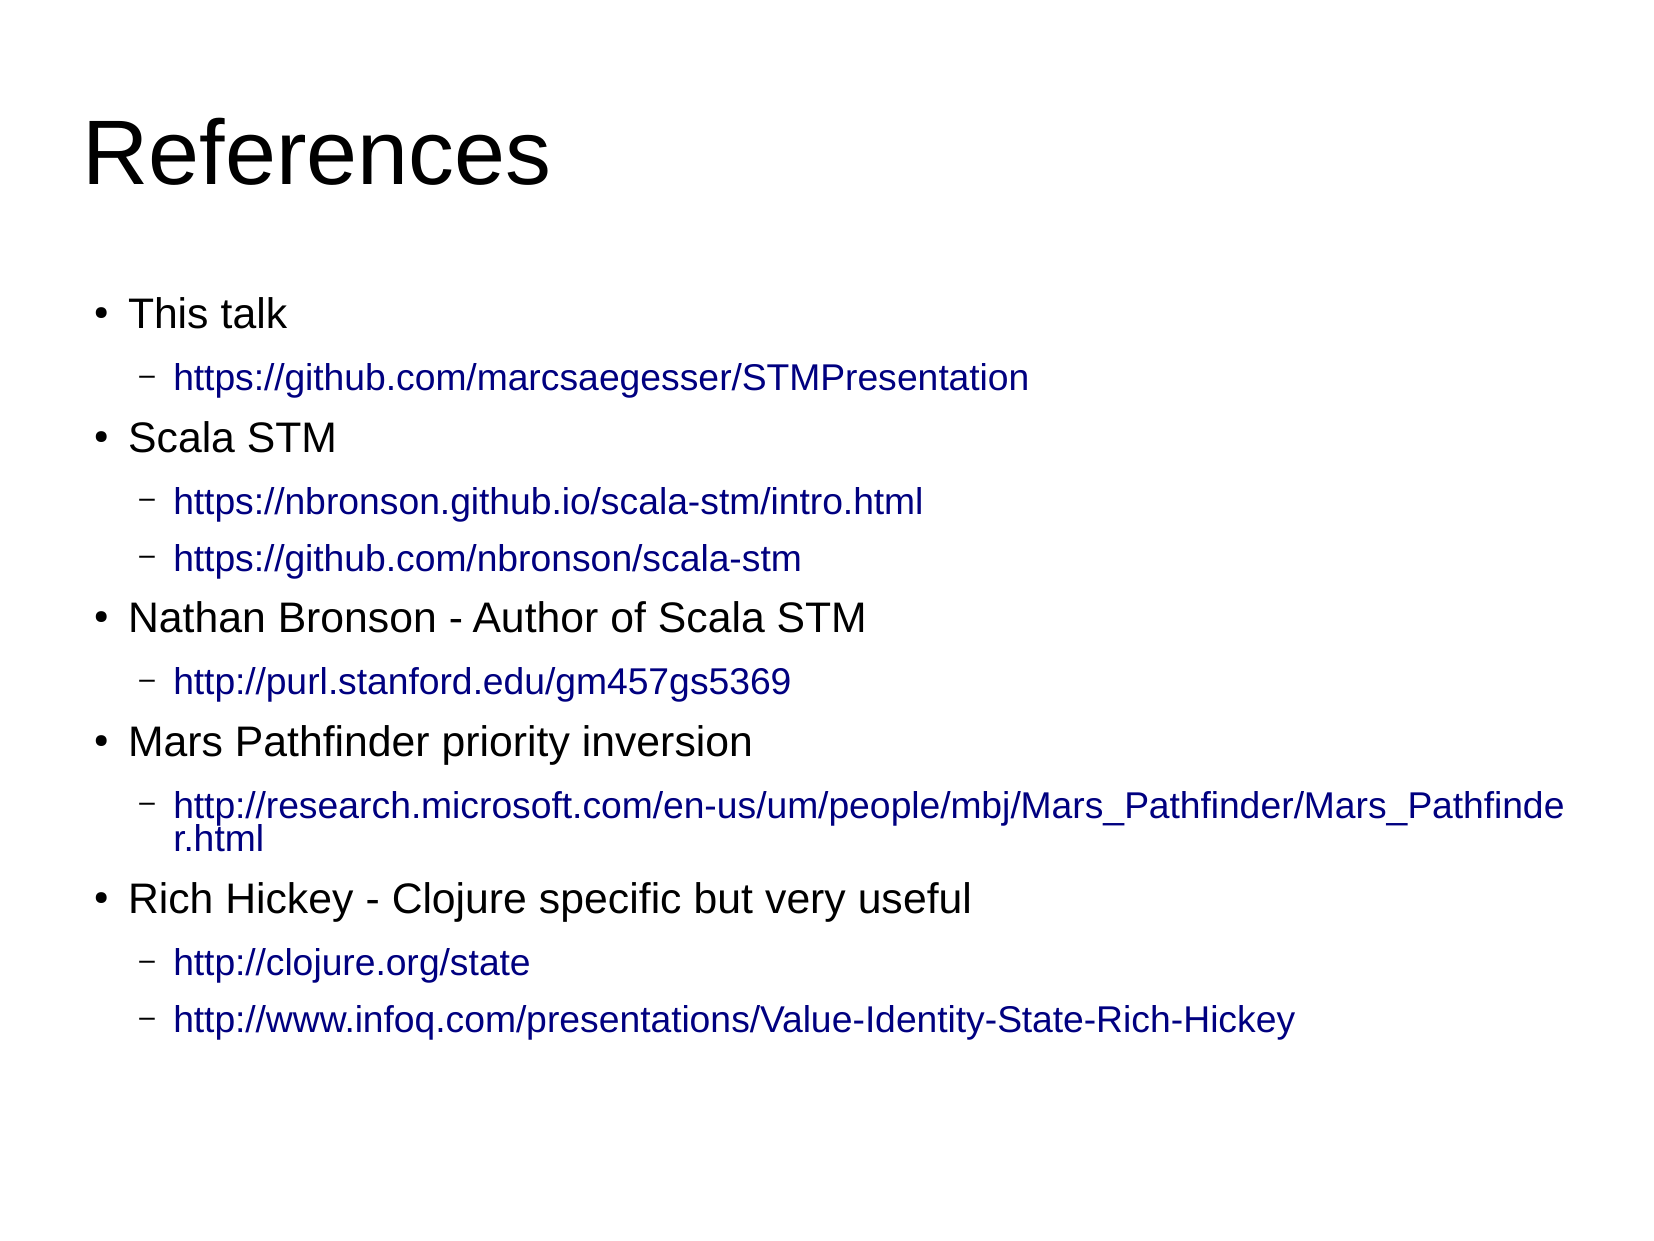

# References
This talk
https://github.com/marcsaegesser/STMPresentation
Scala STM
https://nbronson.github.io/scala-stm/intro.html
https://github.com/nbronson/scala-stm
Nathan Bronson - Author of Scala STM
http://purl.stanford.edu/gm457gs5369
Mars Pathfinder priority inversion
http://research.microsoft.com/en-us/um/people/mbj/Mars_Pathfinder/Mars_Pathfinder.html
Rich Hickey - Clojure specific but very useful
http://clojure.org/state
http://www.infoq.com/presentations/Value-Identity-State-Rich-Hickey